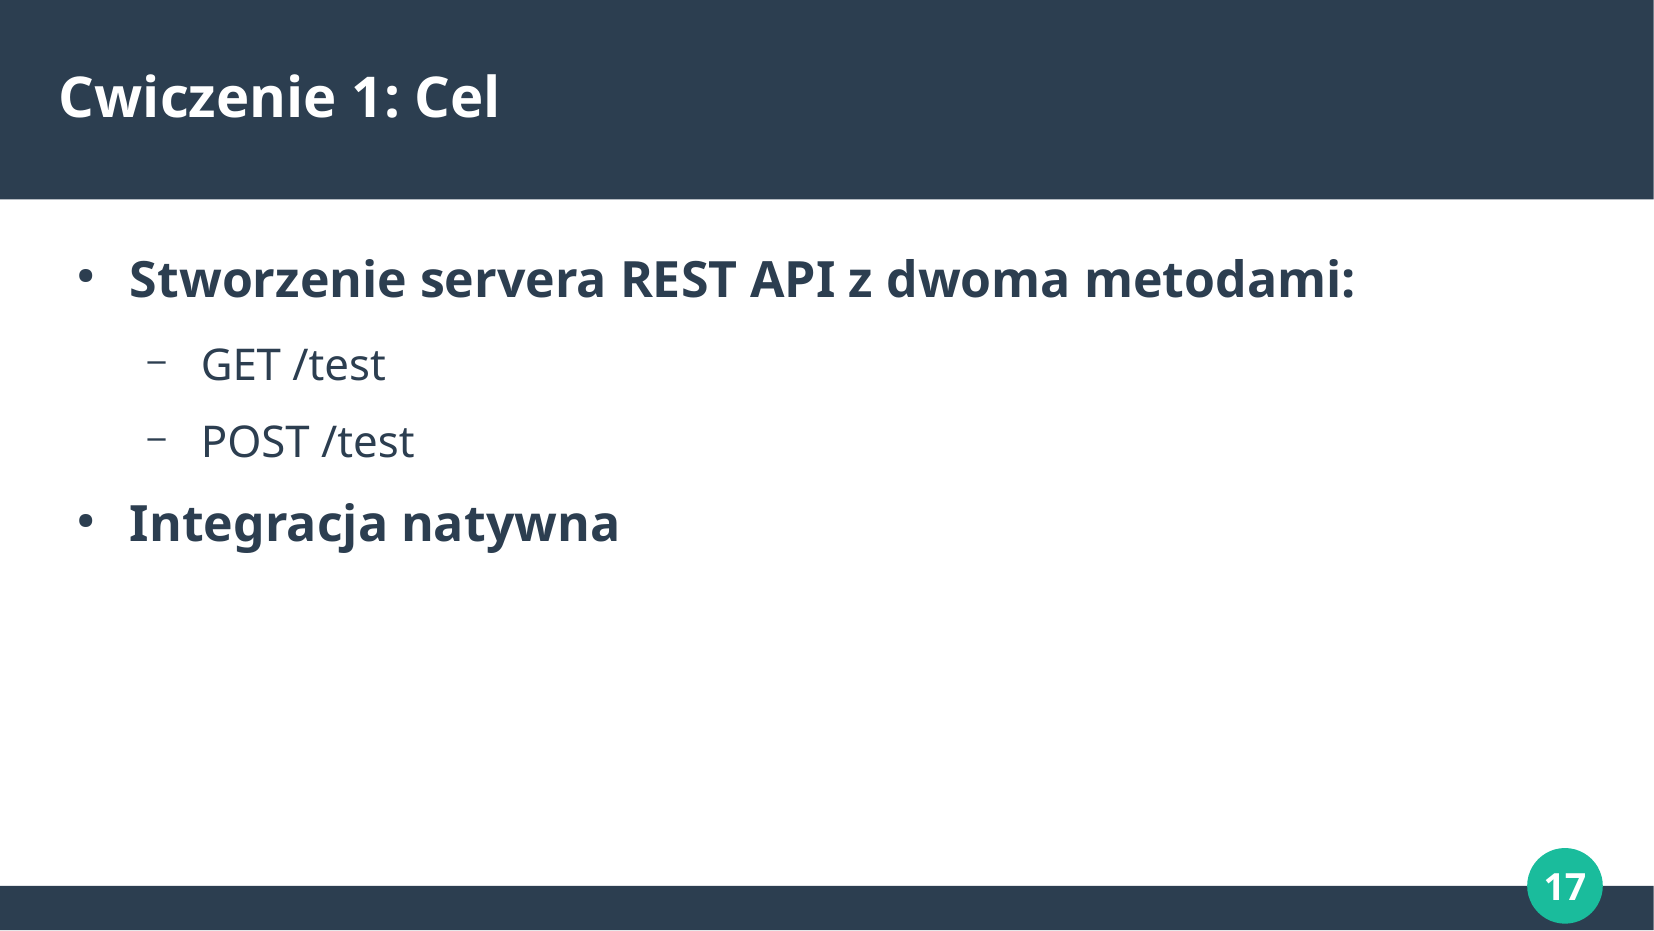

# Cwiczenie 1: Cel
Stworzenie servera REST API z dwoma metodami:
GET /test
POST /test
Integracja natywna